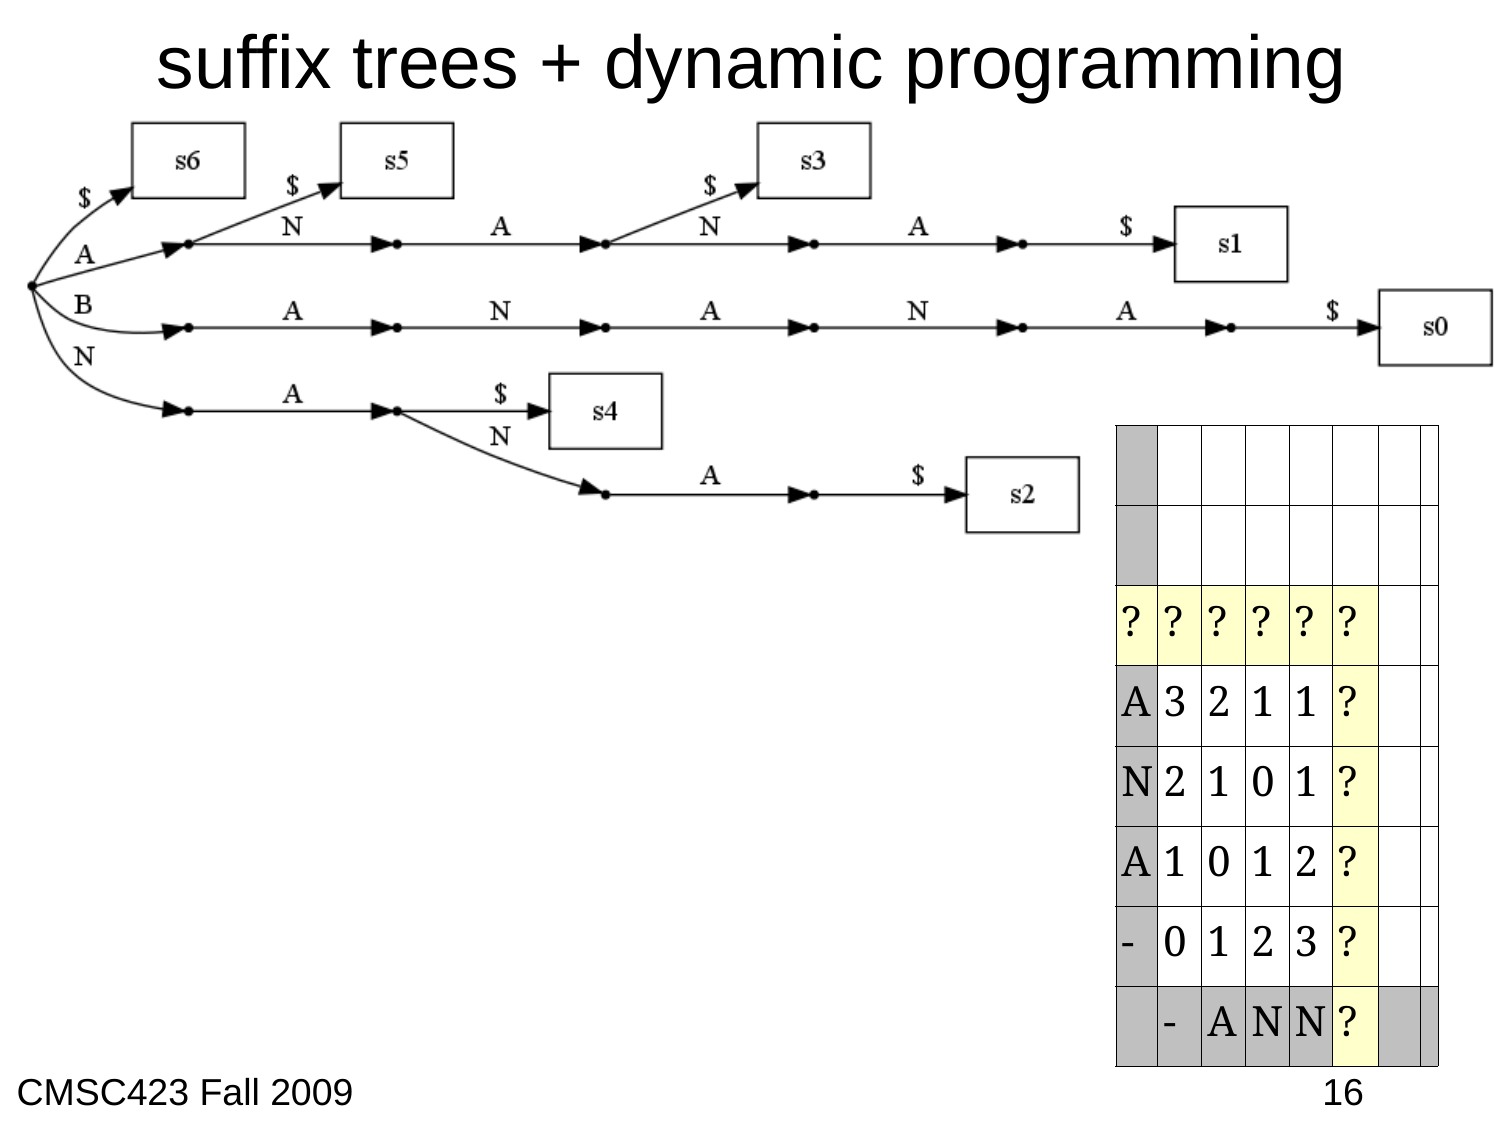

# suffix trees + dynamic programming
| | | | | | | | |
| --- | --- | --- | --- | --- | --- | --- | --- |
| | | | | | | | |
| ? | ? | ? | ? | ? | ? | | |
| A | 3 | 2 | 1 | 1 | ? | | |
| N | 2 | 1 | 0 | 1 | ? | | |
| A | 1 | 0 | 1 | 2 | ? | | |
| - | 0 | 1 | 2 | 3 | ? | | |
| | - | A | N | N | ? | | |
CMSC423 Fall 2009
16